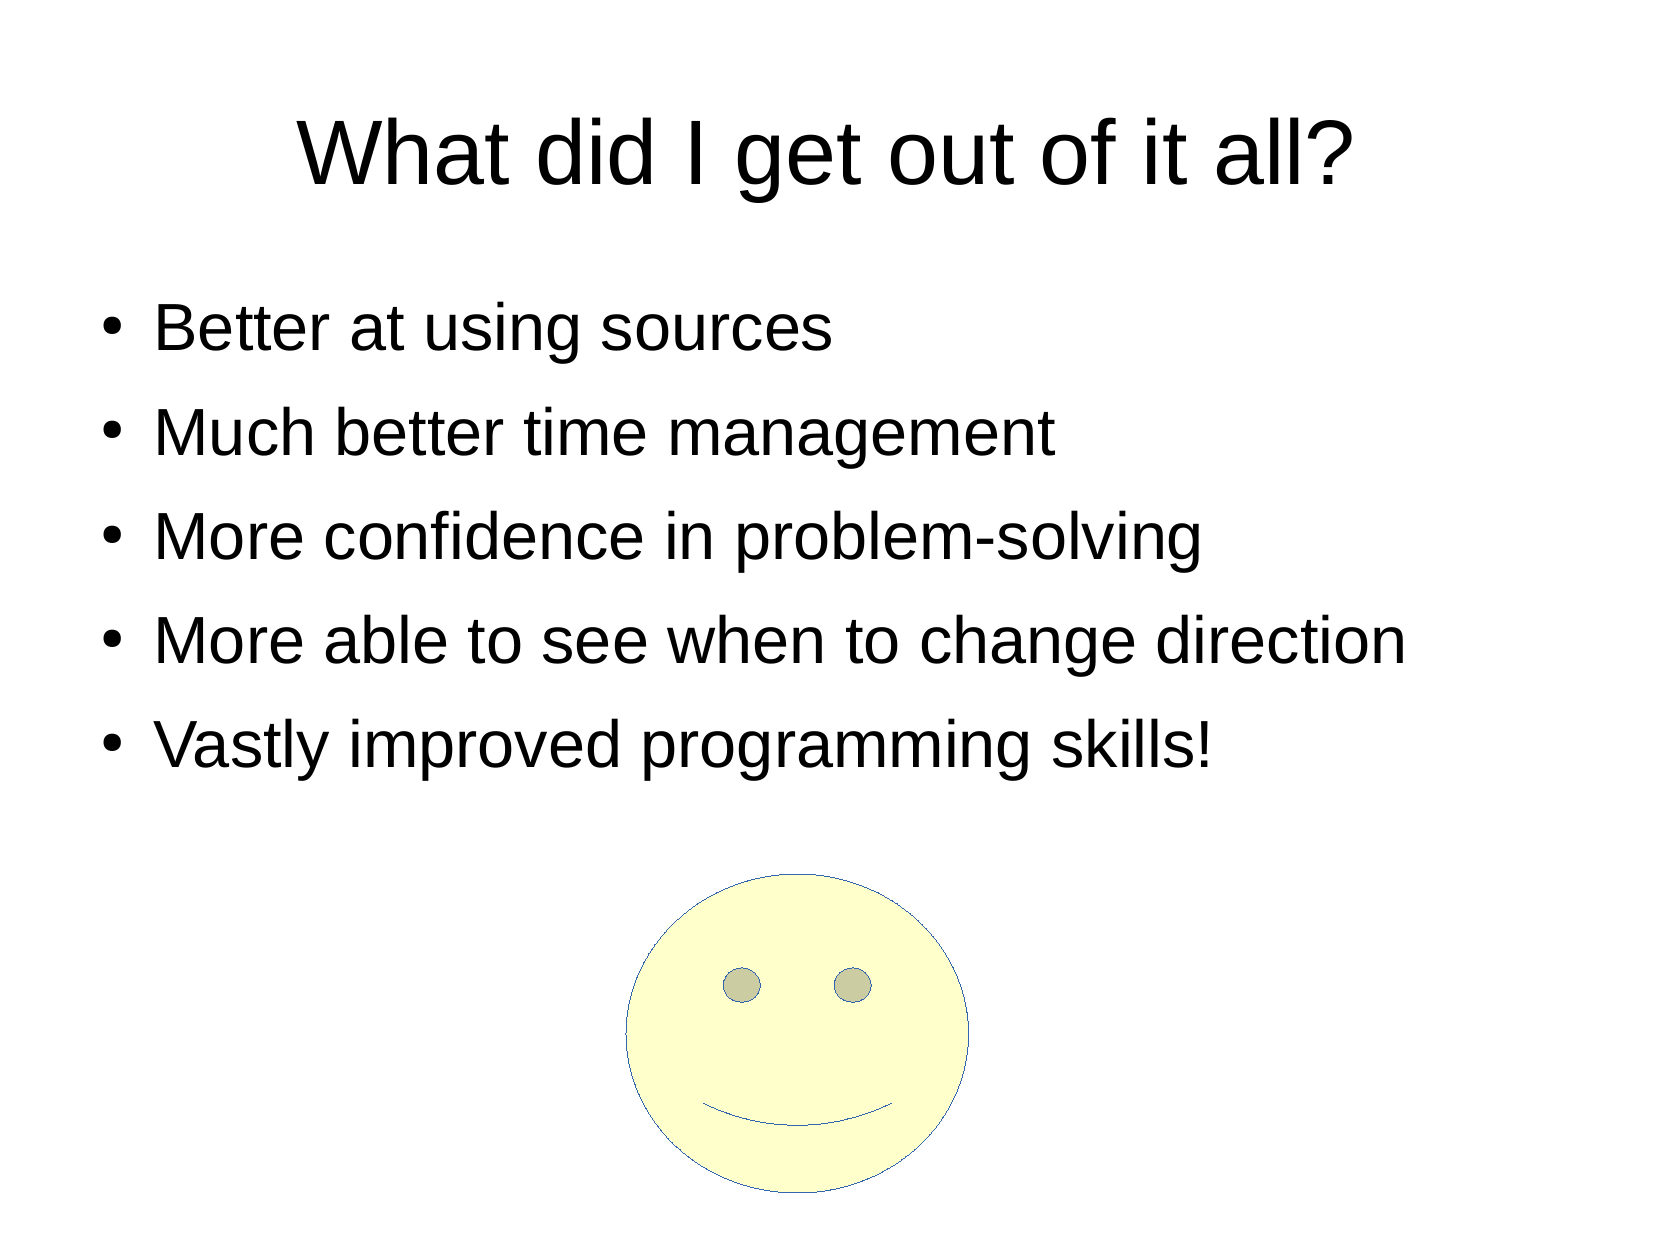

# What did I get out of it all?
Better at using sources
Much better time management
More confidence in problem-solving
More able to see when to change direction
Vastly improved programming skills!